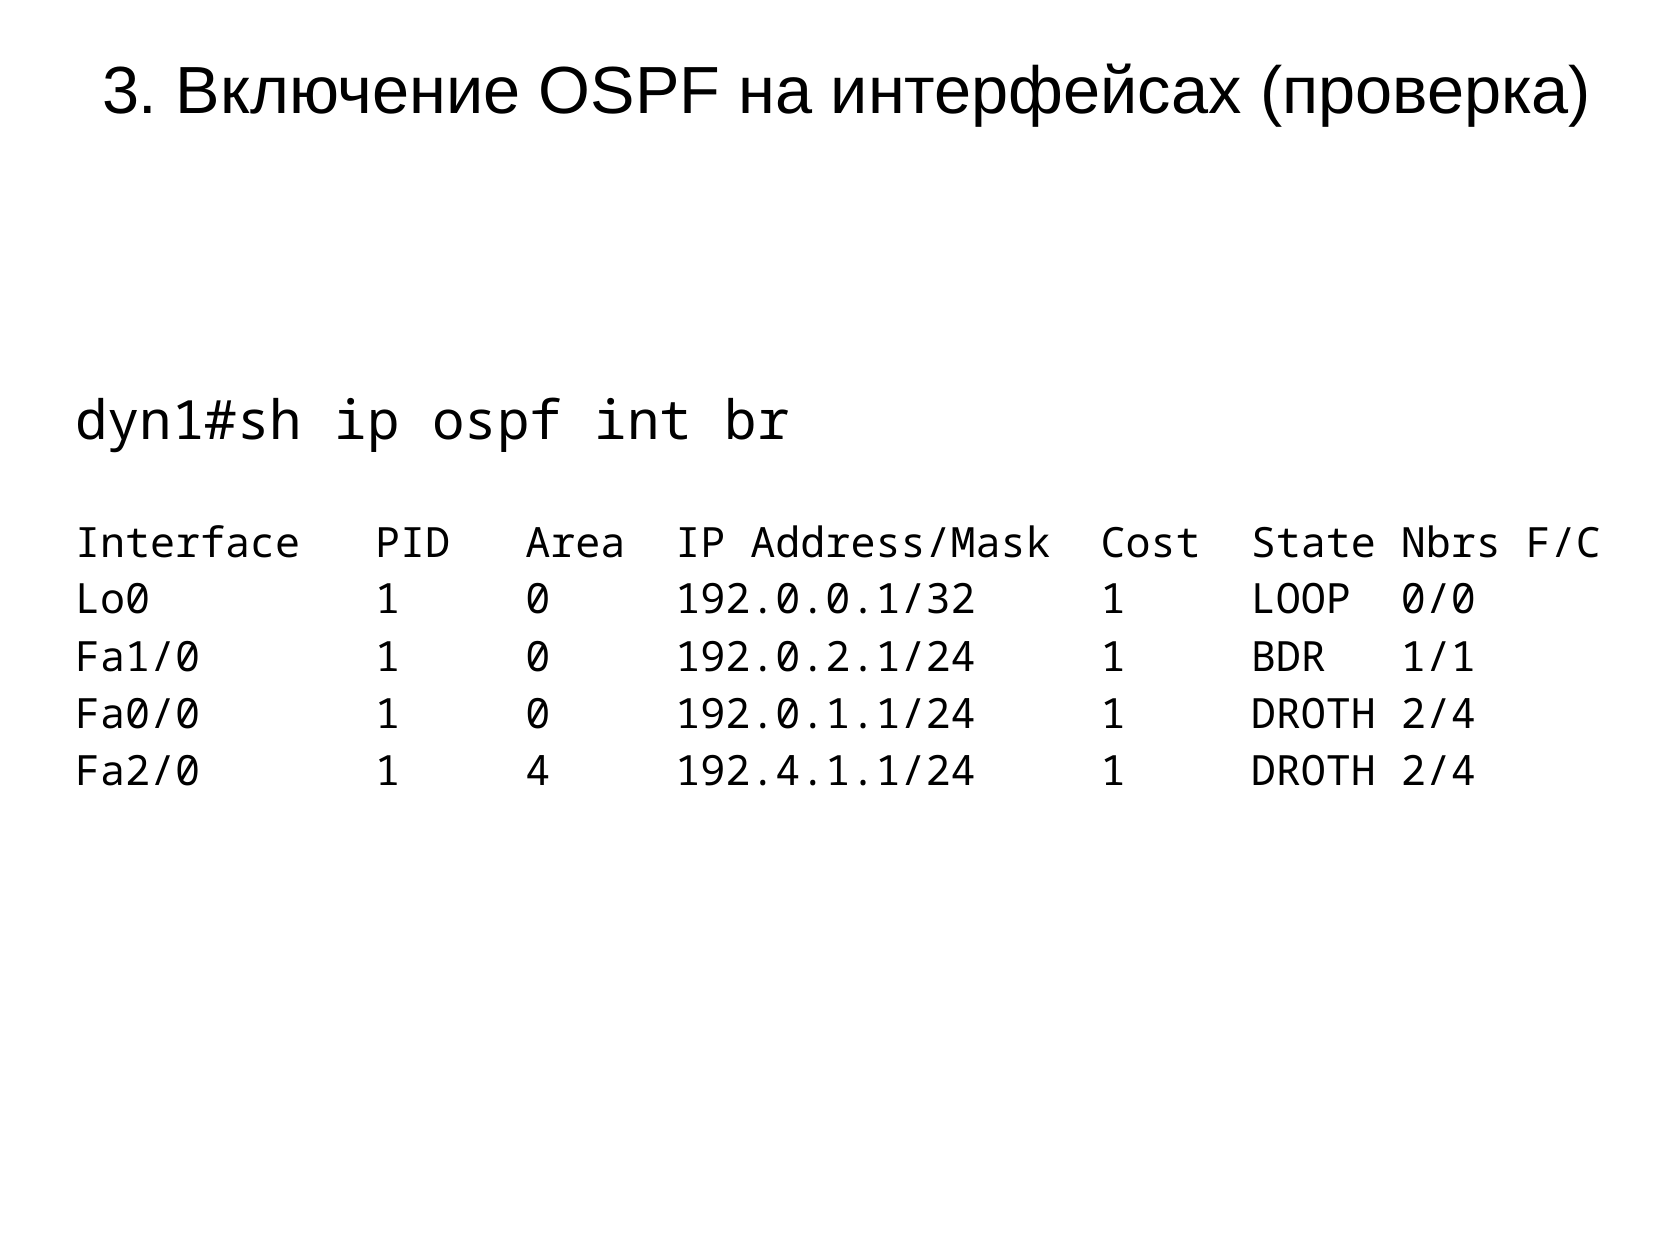

# 3. Включение OSPF на интерфейсах (проверка)
dyn1#sh ip ospf int br
Interface PID Area IP Address/Mask Cost State Nbrs F/C
Lo0 1 0 192.0.0.1/32 1 LOOP 0/0
Fa1/0 1 0 192.0.2.1/24 1 BDR 1/1
Fa0/0 1 0 192.0.1.1/24 1 DROTH 2/4
Fa2/0 1 4 192.4.1.1/24 1 DROTH 2/4